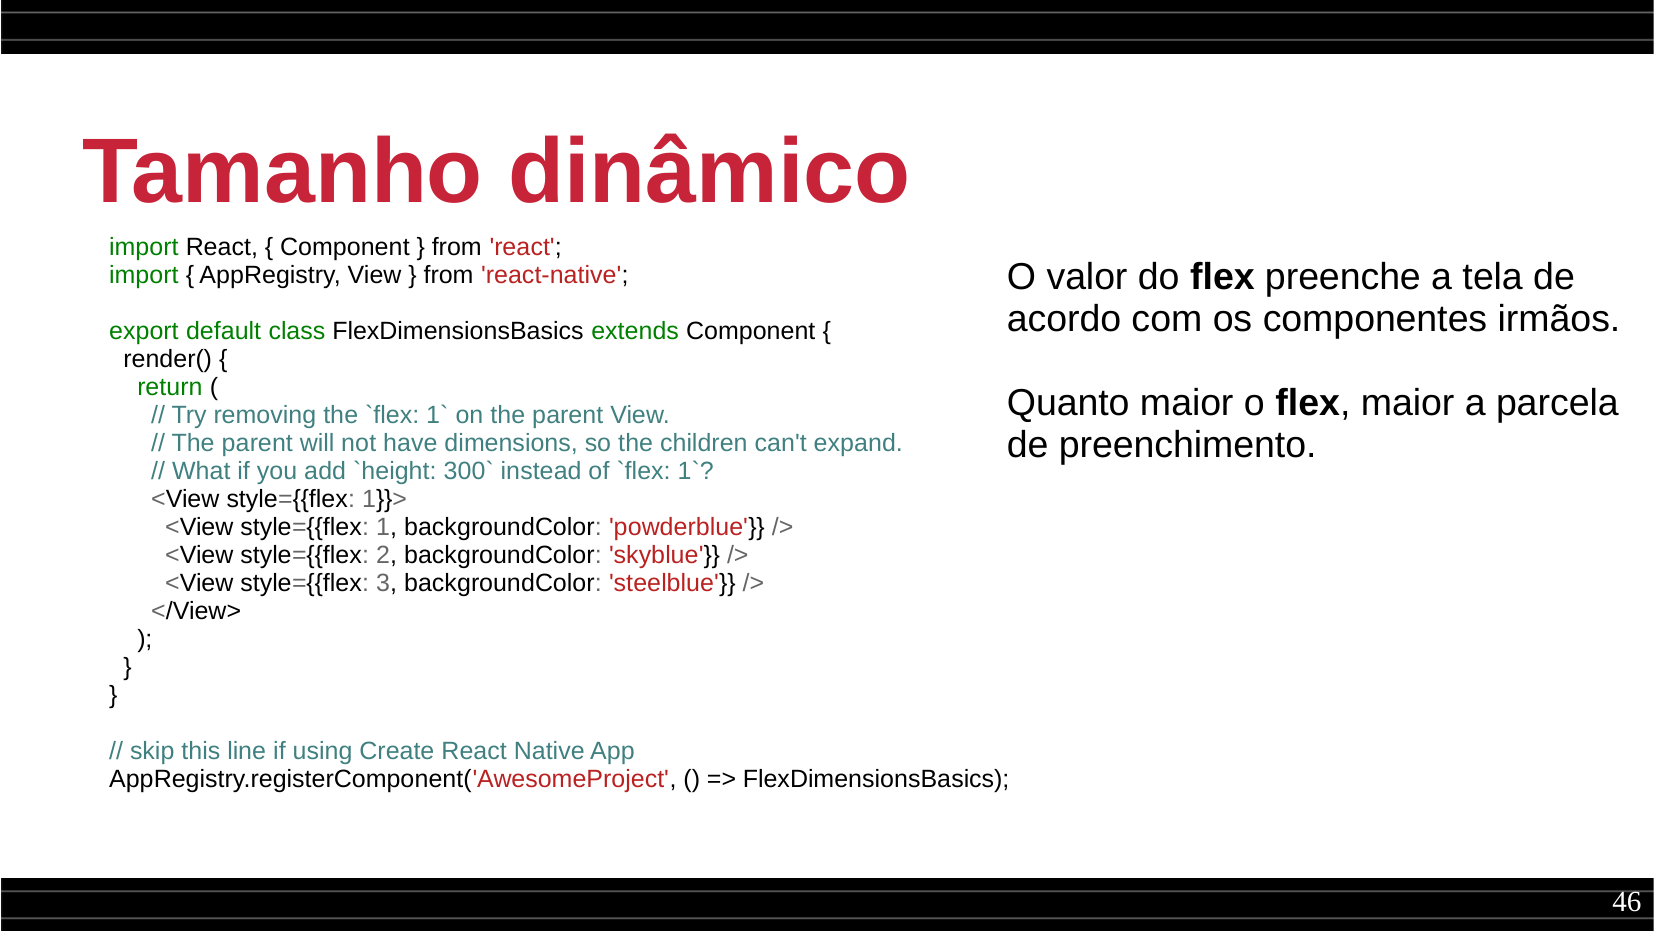

# Tamanho dinâmico
import React, { Component } from 'react';
import { AppRegistry, View } from 'react-native';
export default class FlexDimensionsBasics extends Component {
 render() {
 return (
 // Try removing the `flex: 1` on the parent View.
 // The parent will not have dimensions, so the children can't expand.
 // What if you add `height: 300` instead of `flex: 1`?
 <View style={{flex: 1}}>
 <View style={{flex: 1, backgroundColor: 'powderblue'}} />
 <View style={{flex: 2, backgroundColor: 'skyblue'}} />
 <View style={{flex: 3, backgroundColor: 'steelblue'}} />
 </View>
 );
 }
}
// skip this line if using Create React Native App
AppRegistry.registerComponent('AwesomeProject', () => FlexDimensionsBasics);
O valor do flex preenche a tela de
acordo com os componentes irmãos.
Quanto maior o flex, maior a parcela
de preenchimento.